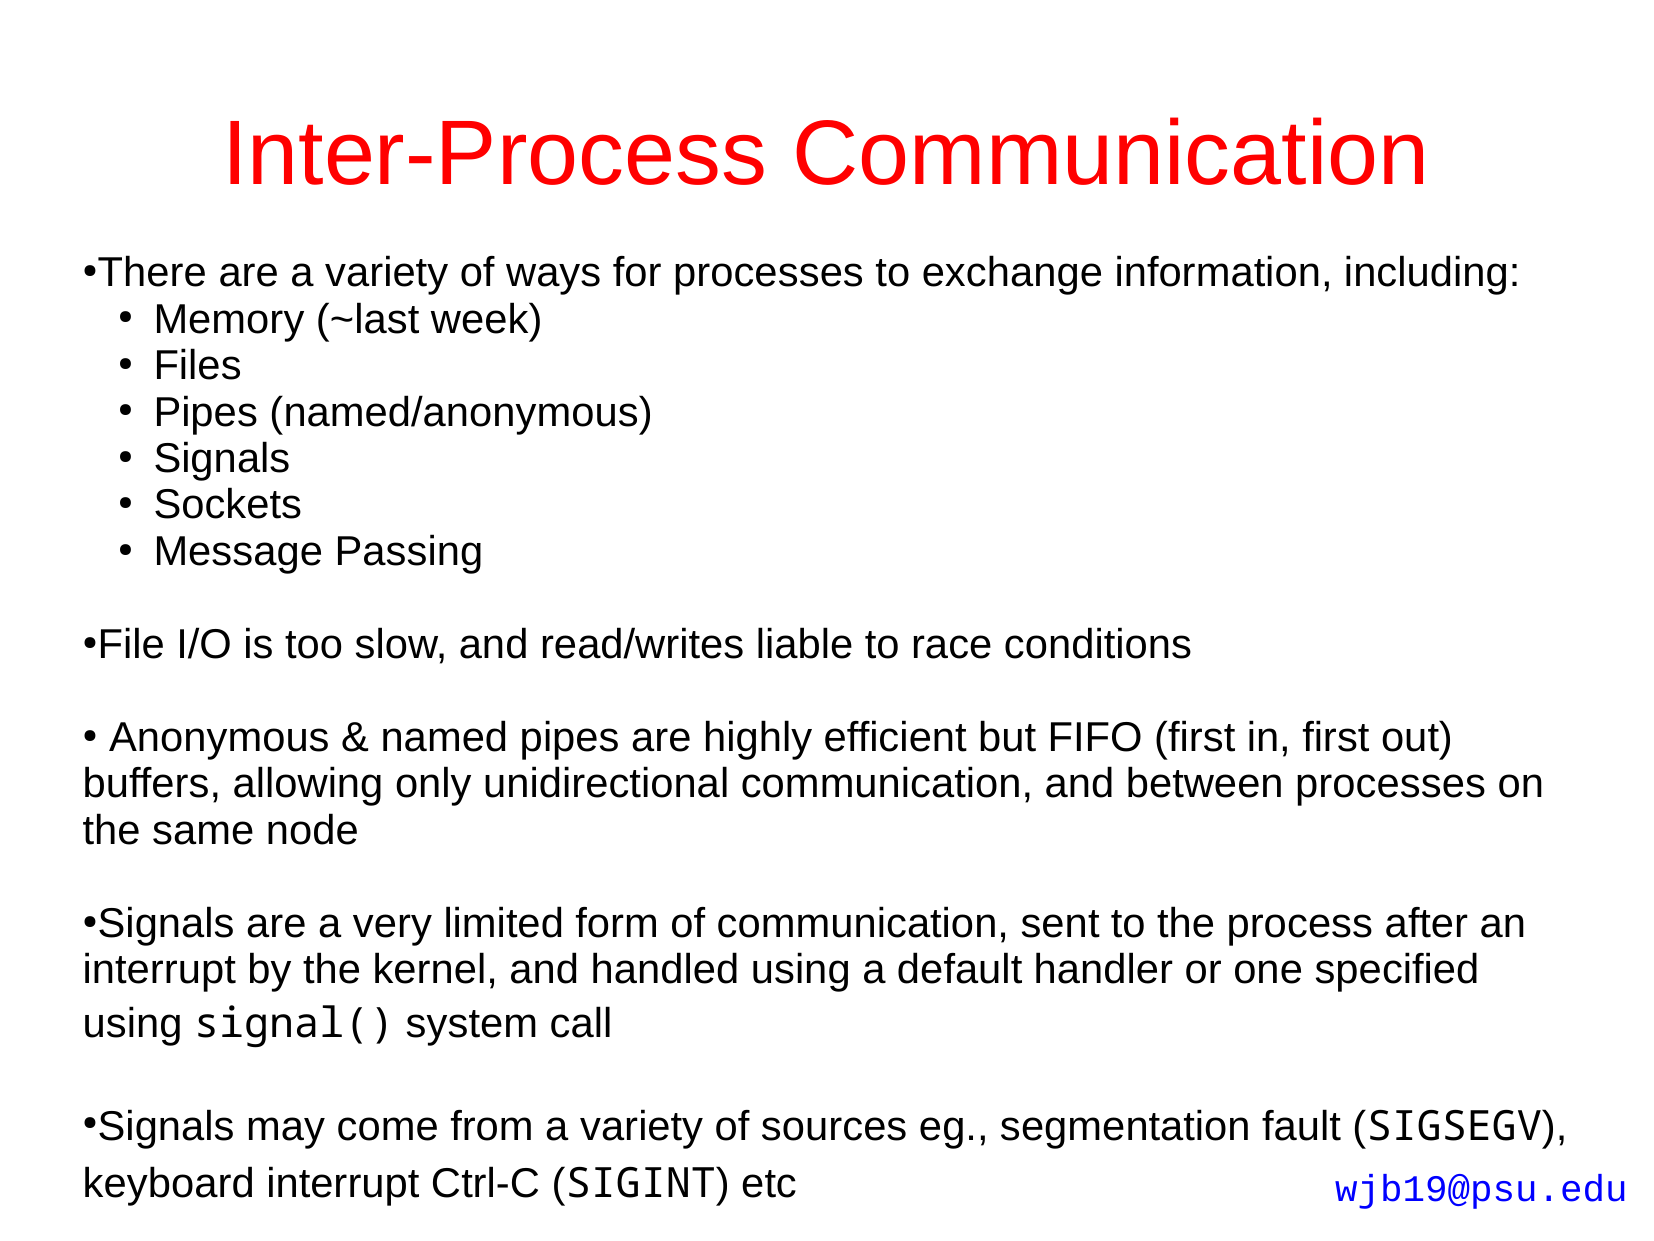

# Inter-Process Communication
There are a variety of ways for processes to exchange information, including:
Memory (~last week)
Files
Pipes (named/anonymous)
Signals
Sockets
Message Passing
File I/O is too slow, and read/writes liable to race conditions
 Anonymous & named pipes are highly efficient but FIFO (first in, first out) buffers, allowing only unidirectional communication, and between processes on the same node
Signals are a very limited form of communication, sent to the process after an interrupt by the kernel, and handled using a default handler or one specified using signal() system call
Signals may come from a variety of sources eg., segmentation fault (SIGSEGV), keyboard interrupt Ctrl-C (SIGINT) etc
wjb19@psu.edu